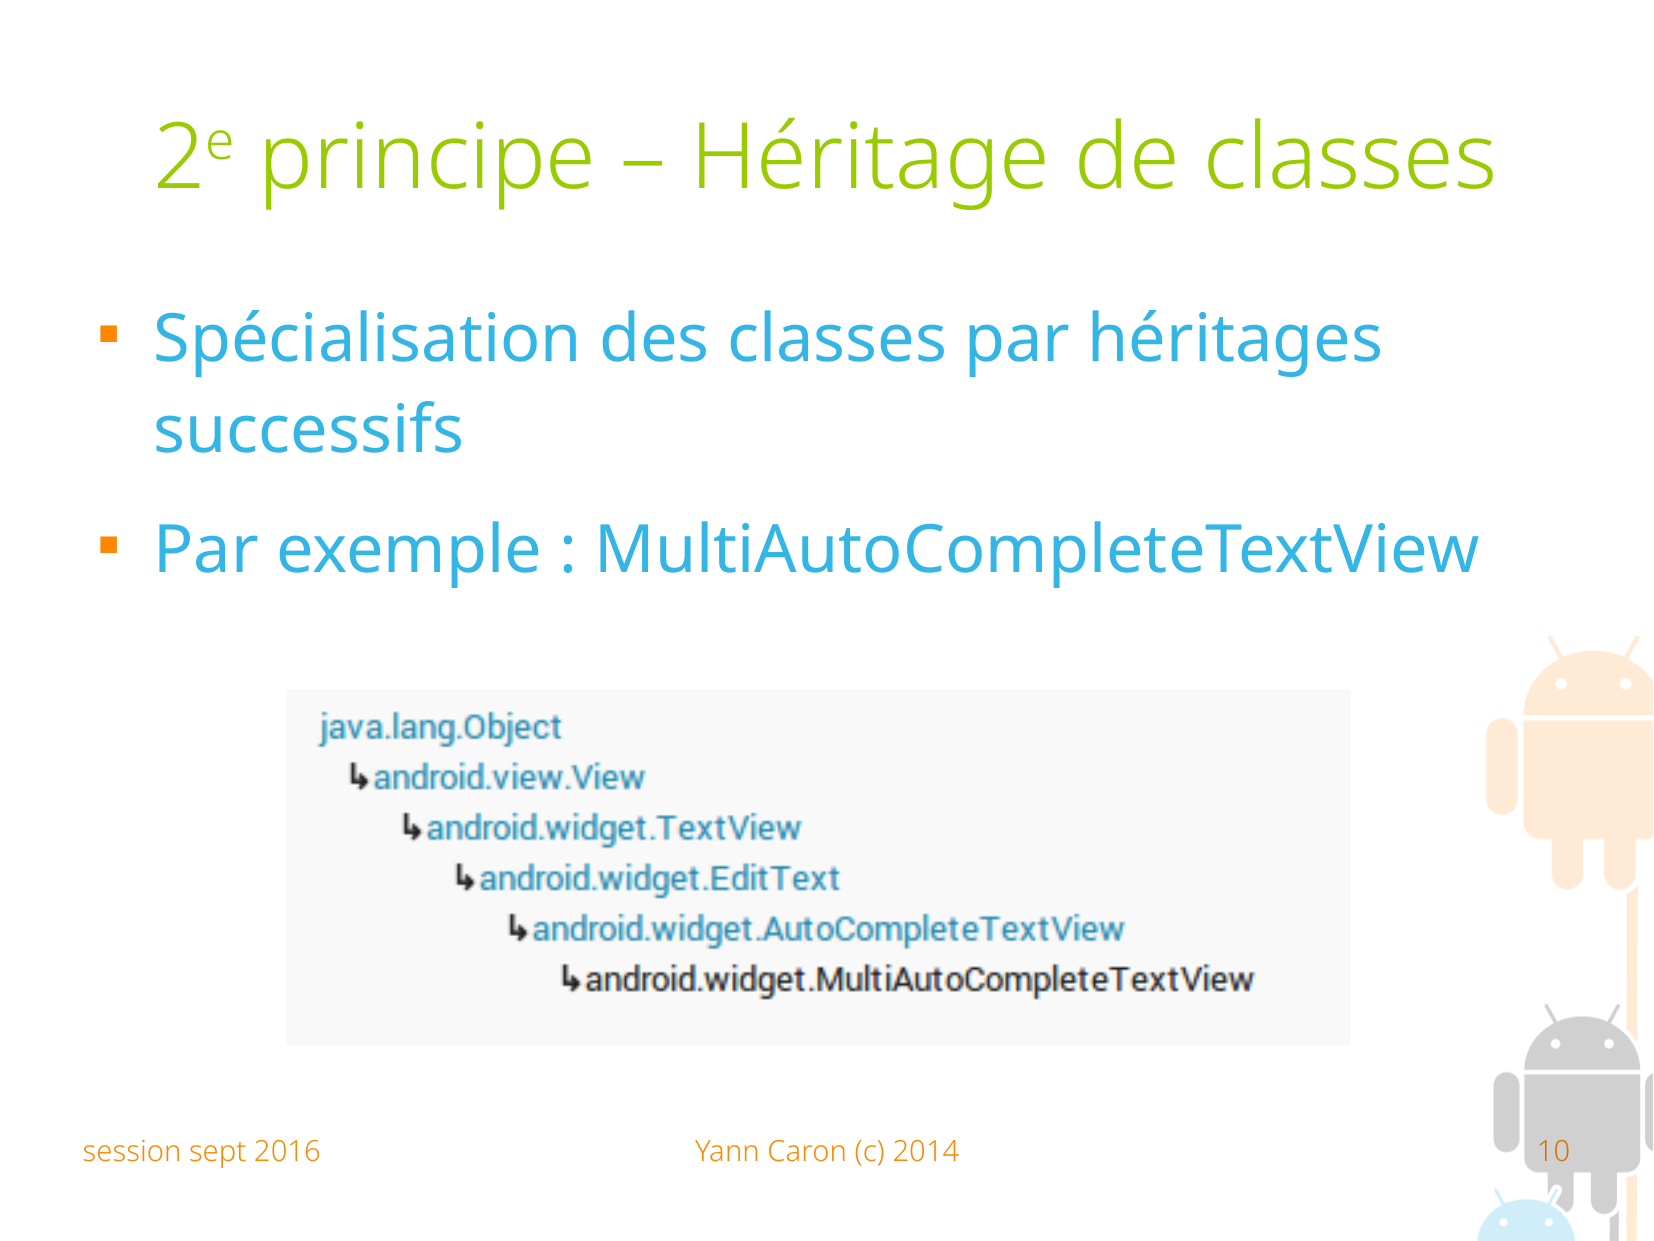

# 2e principe – Héritage de classes
Spécialisation des classes par héritages successifs
Par exemple : MultiAutoCompleteTextView
session sept 2016
Yann Caron (c) 2014
10